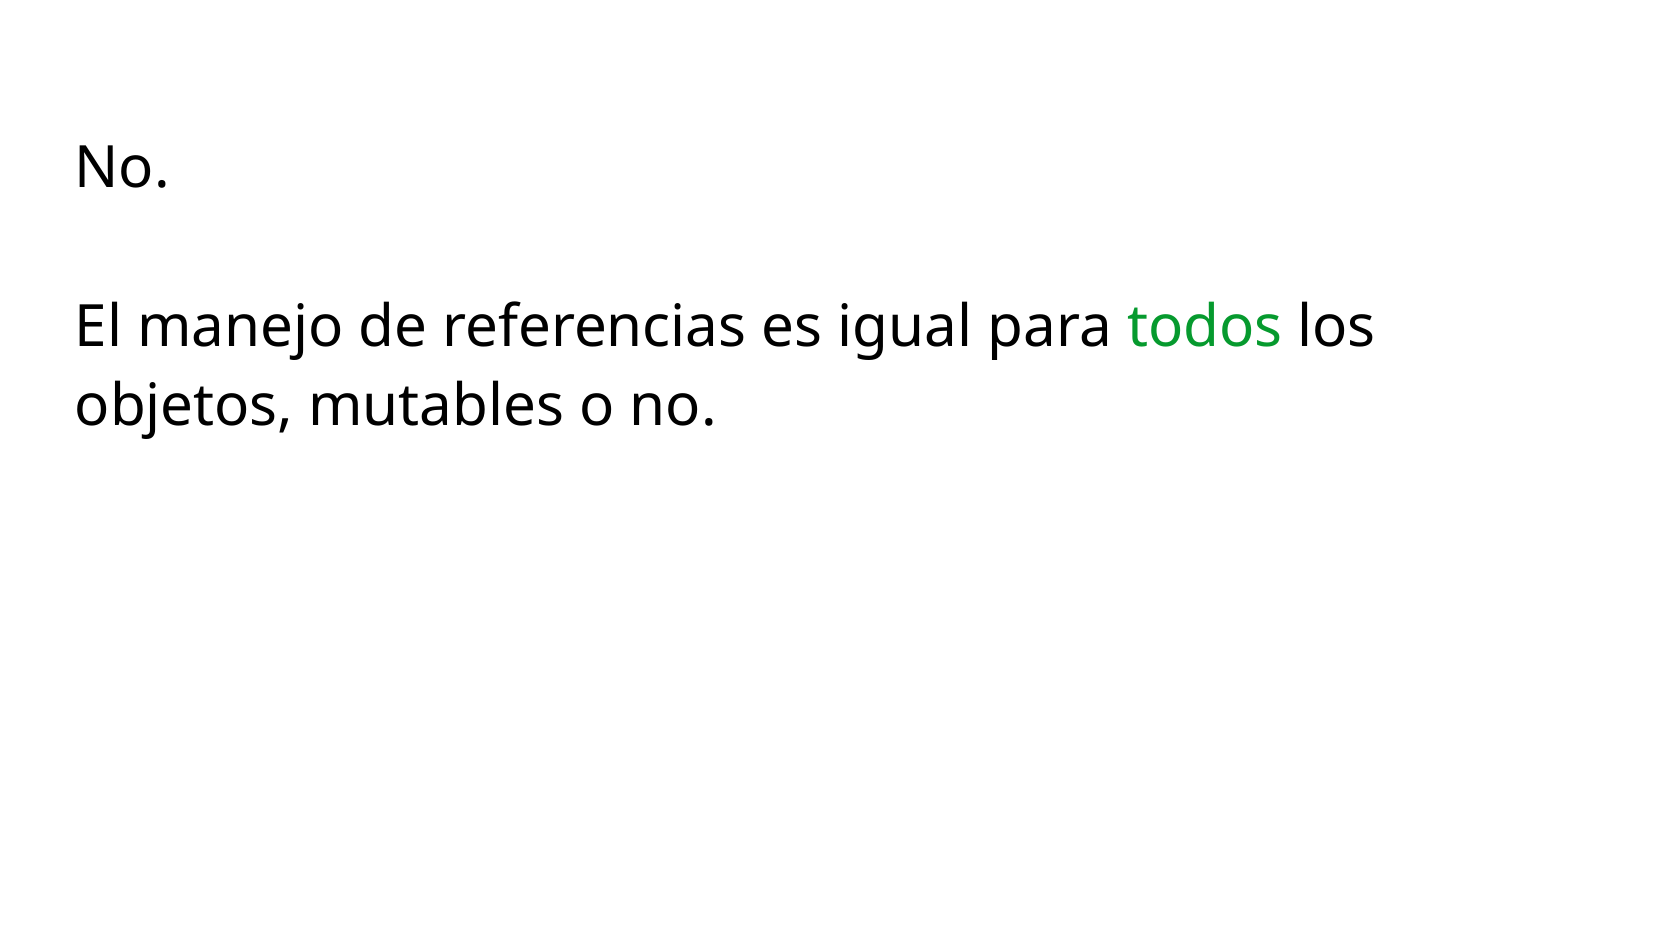

No.
El manejo de referencias es igual para todos los objetos, mutables o no.